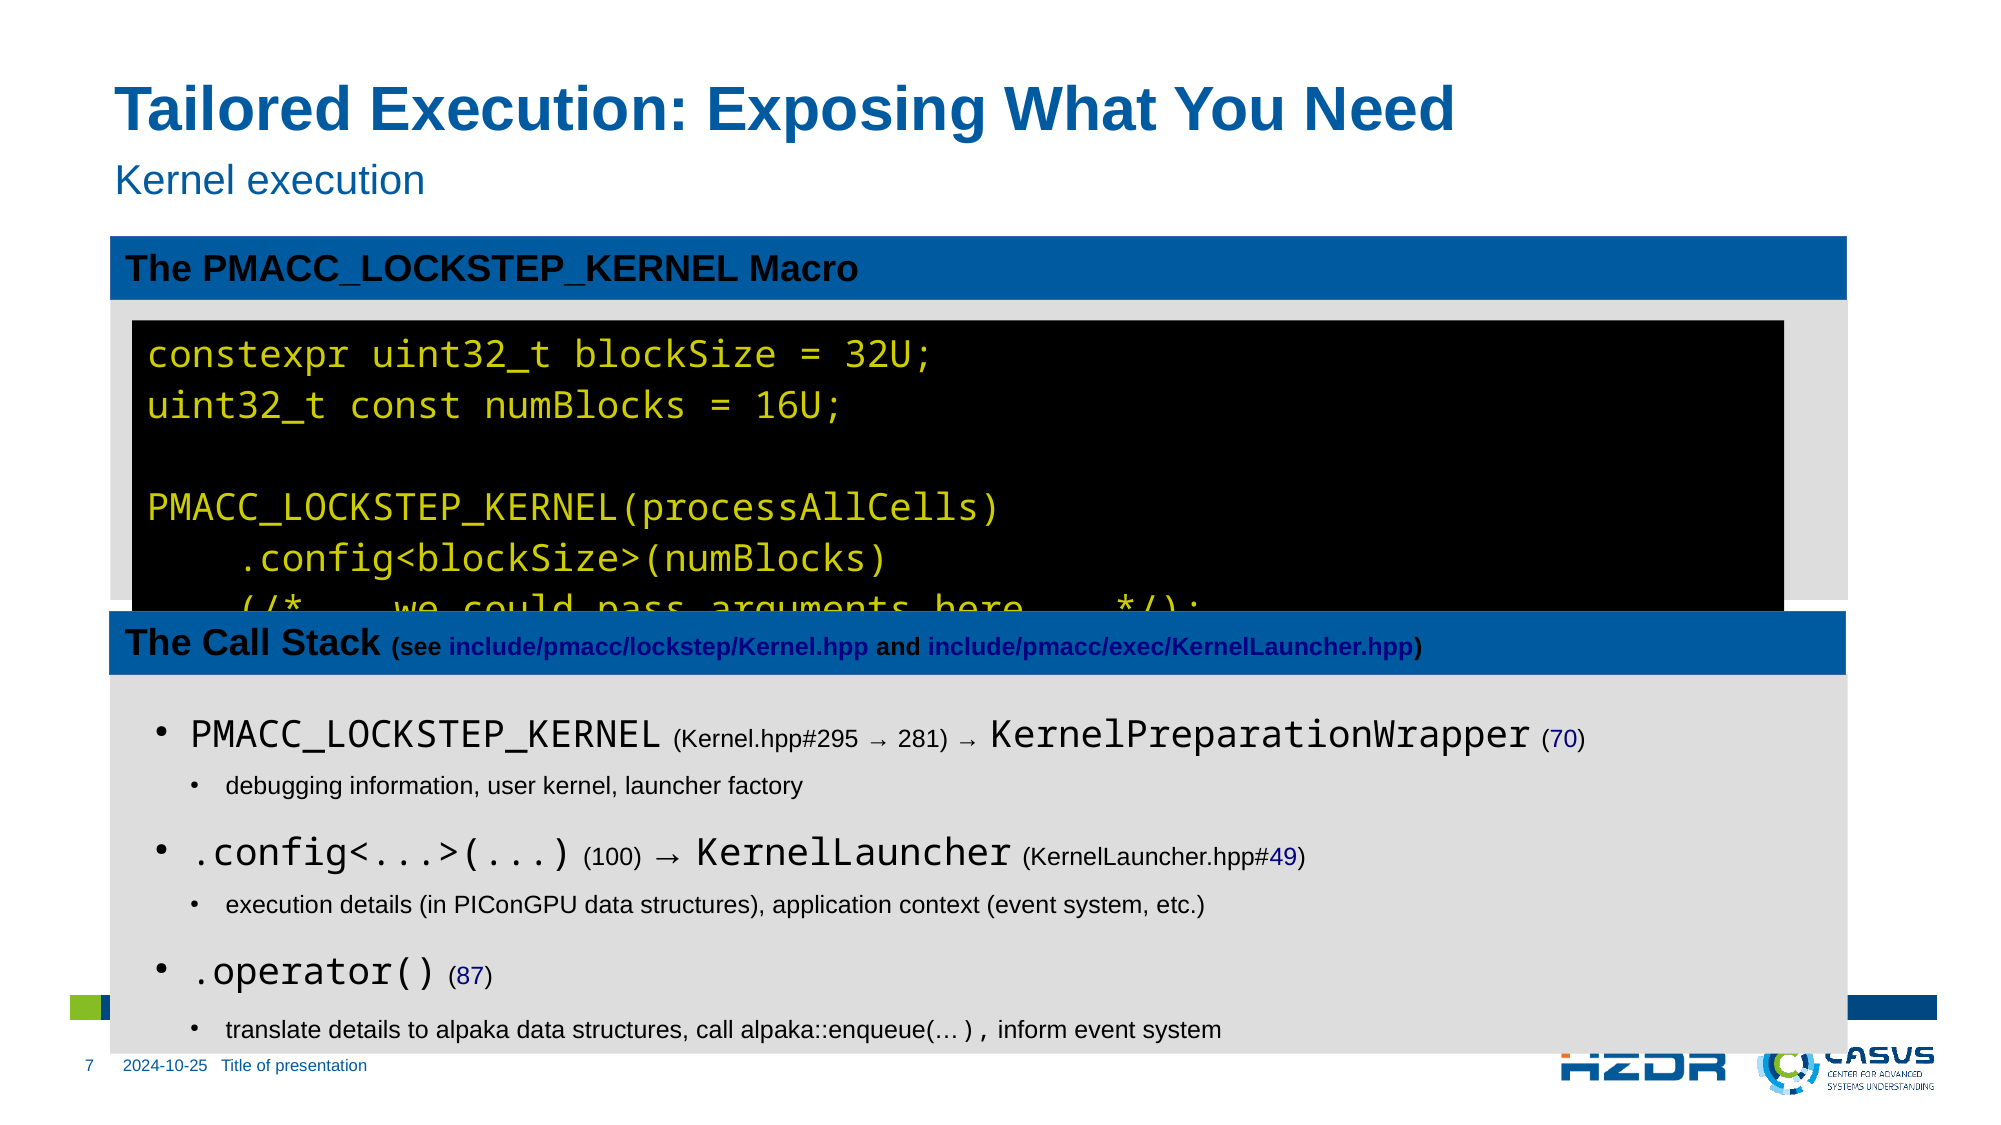

# Tailored Execution: Exposing What You Need
Kernel execution
The PMACC_LOCKSTEP_KERNEL Macro
constexpr uint32_t blockSize = 32U;
uint32_t const numBlocks = 16U;
PMACC_LOCKSTEP_KERNEL(processAllCells)
 .config<blockSize>(numBlocks)
 (/*... we could pass arguments here... */);
The Call Stack (see include/pmacc/lockstep/Kernel.hpp and include/pmacc/exec/KernelLauncher.hpp)
PMACC_LOCKSTEP_KERNEL (Kernel.hpp#295 → 281) → KernelPreparationWrapper (70)
debugging information, user kernel, launcher factory
.config<...>(...) (100) → KernelLauncher (KernelLauncher.hpp#49)
execution details (in PIConGPU data structures), application context (event system, etc.)
.operator() (87)
translate details to alpaka data structures, call alpaka::enqueue(…), inform event system
7
2024-10-25
Title of presentation